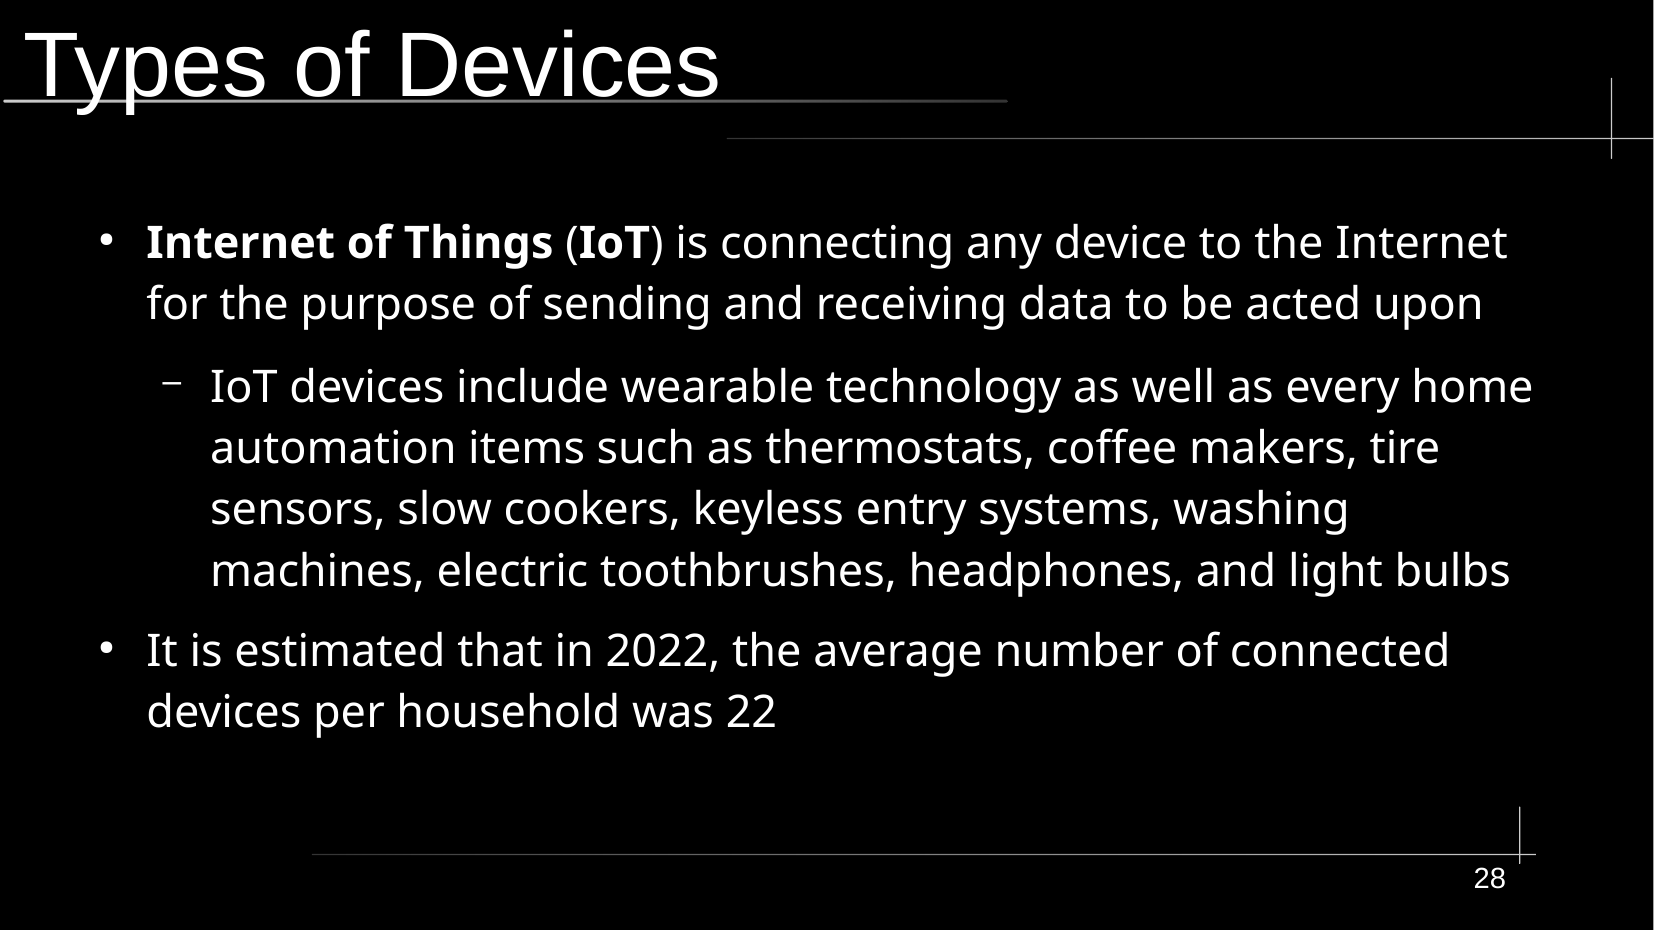

# Types of Devices
Internet of Things (IoT) is connecting any device to the Internet for the purpose of sending and receiving data to be acted upon
IoT devices include wearable technology as well as every home automation items such as thermostats, coffee makers, tire sensors, slow cookers, keyless entry systems, washing machines, electric toothbrushes, headphones, and light bulbs
It is estimated that in 2022, the average number of connected devices per household was 22
28